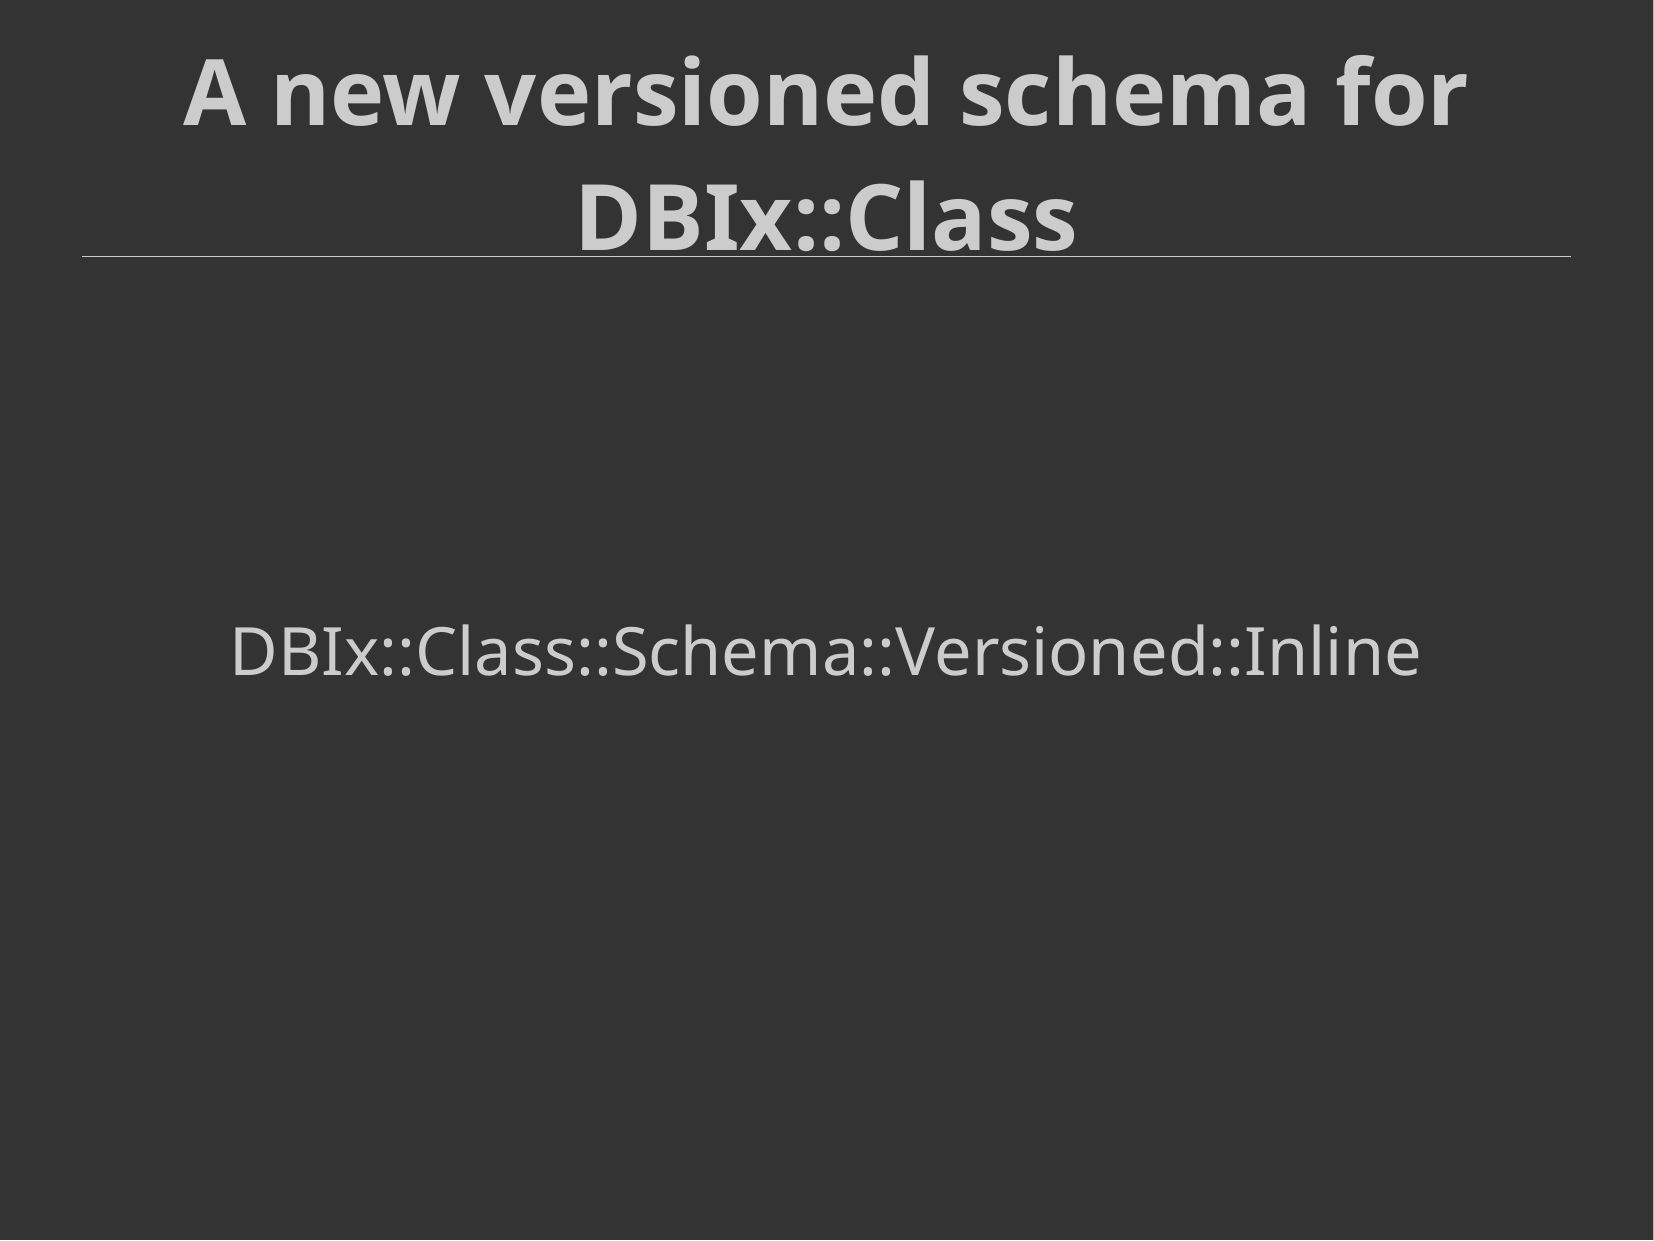

# A new versioned schema for DBIx::Class
DBIx::Class::Schema::Versioned::Inline